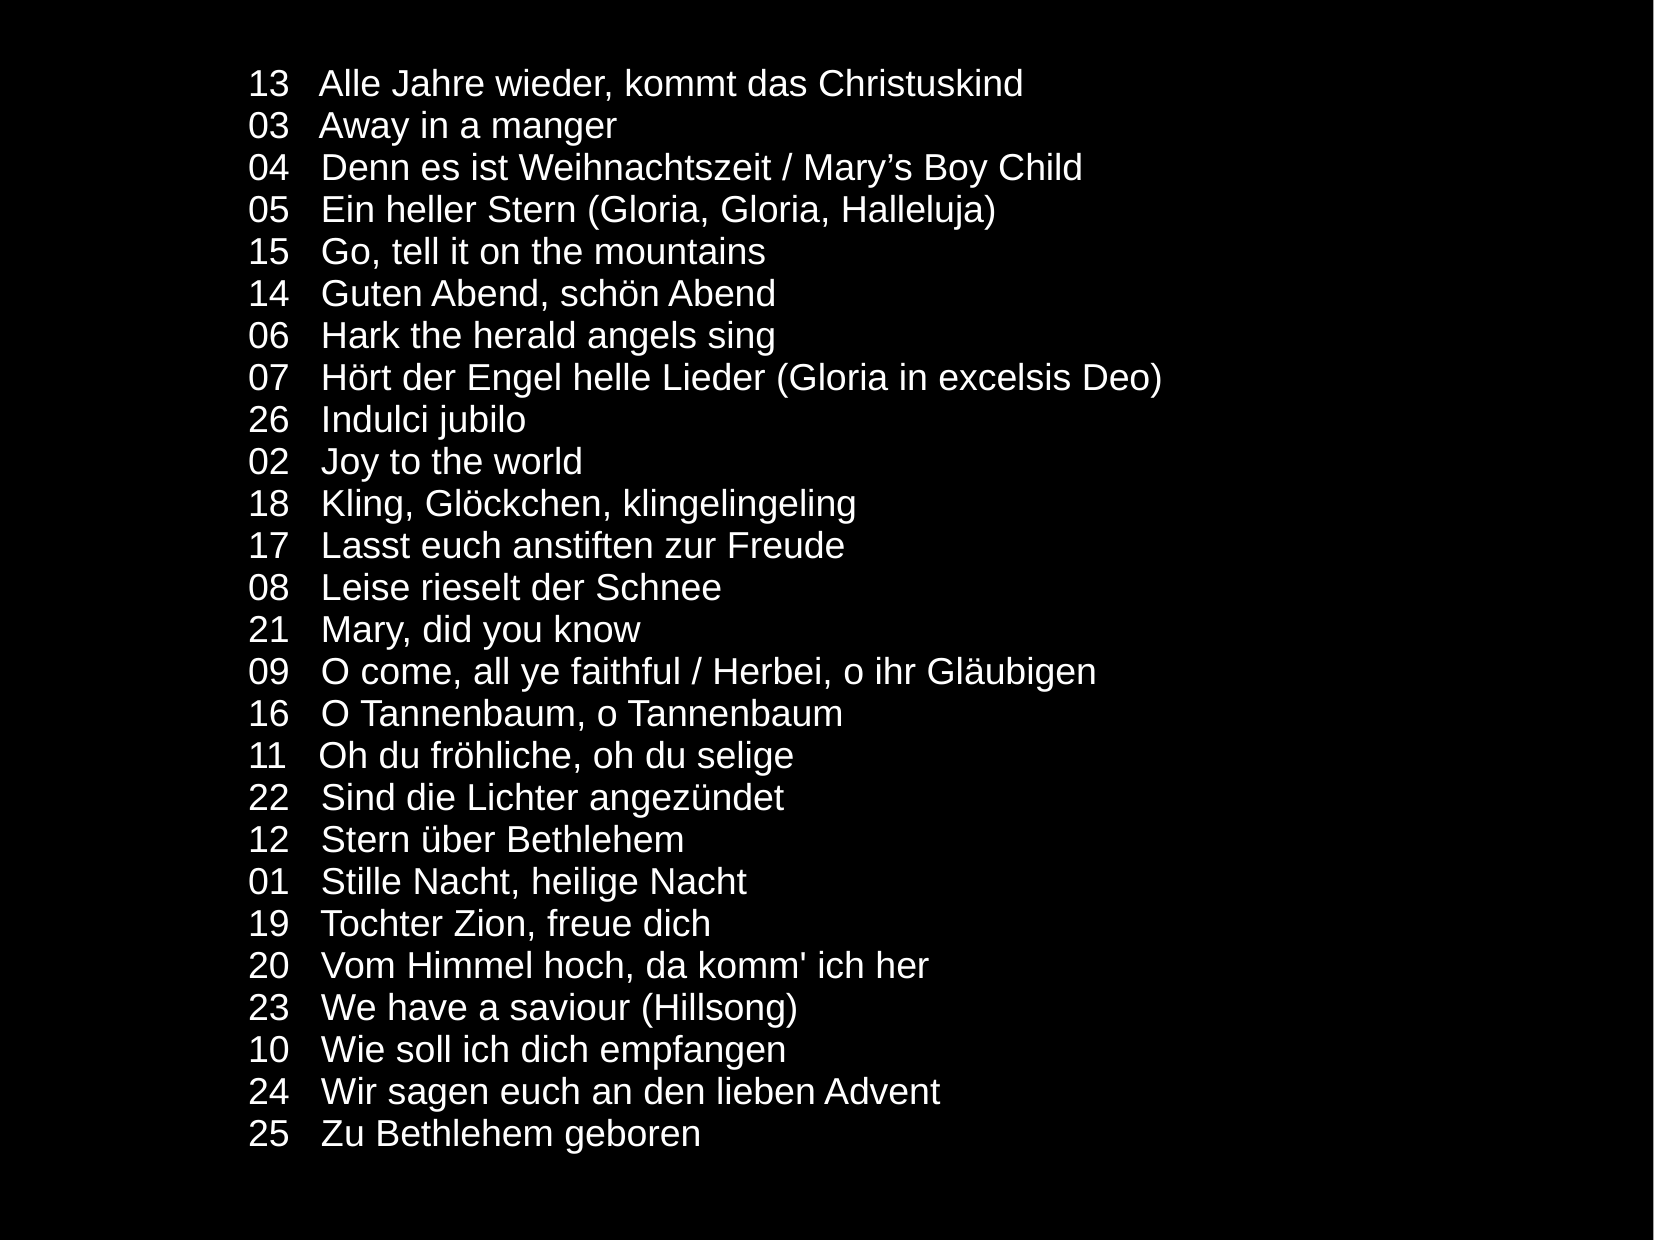

# 13 Alle Jahre wieder, kommt das Christuskind
03 Away in a manger
04 Denn es ist Weihnachtszeit / Mary’s Boy Child
05 Ein heller Stern (Gloria, Gloria, Halleluja)
15 Go, tell it on the mountains
14 Guten Abend, schön Abend
06 Hark the herald angels sing
07 Hört der Engel helle Lieder (Gloria in excelsis Deo)
26 Indulci jubilo
02 Joy to the world
18 Kling, Glöckchen, klingelingeling
17 Lasst euch anstiften zur Freude
08 Leise rieselt der Schnee
21 Mary, did you know
09 O come, all ye faithful / Herbei, o ihr Gläubigen
16 O Tannenbaum, o Tannenbaum
11 Oh du fröhliche, oh du selige
22 Sind die Lichter angezündet
12 Stern über Bethlehem
01 Stille Nacht, heilige Nacht
19 Tochter Zion, freue dich
20 Vom Himmel hoch, da komm' ich her
23 We have a saviour (Hillsong)
10 Wie soll ich dich empfangen
24 Wir sagen euch an den lieben Advent
25 Zu Bethlehem geboren